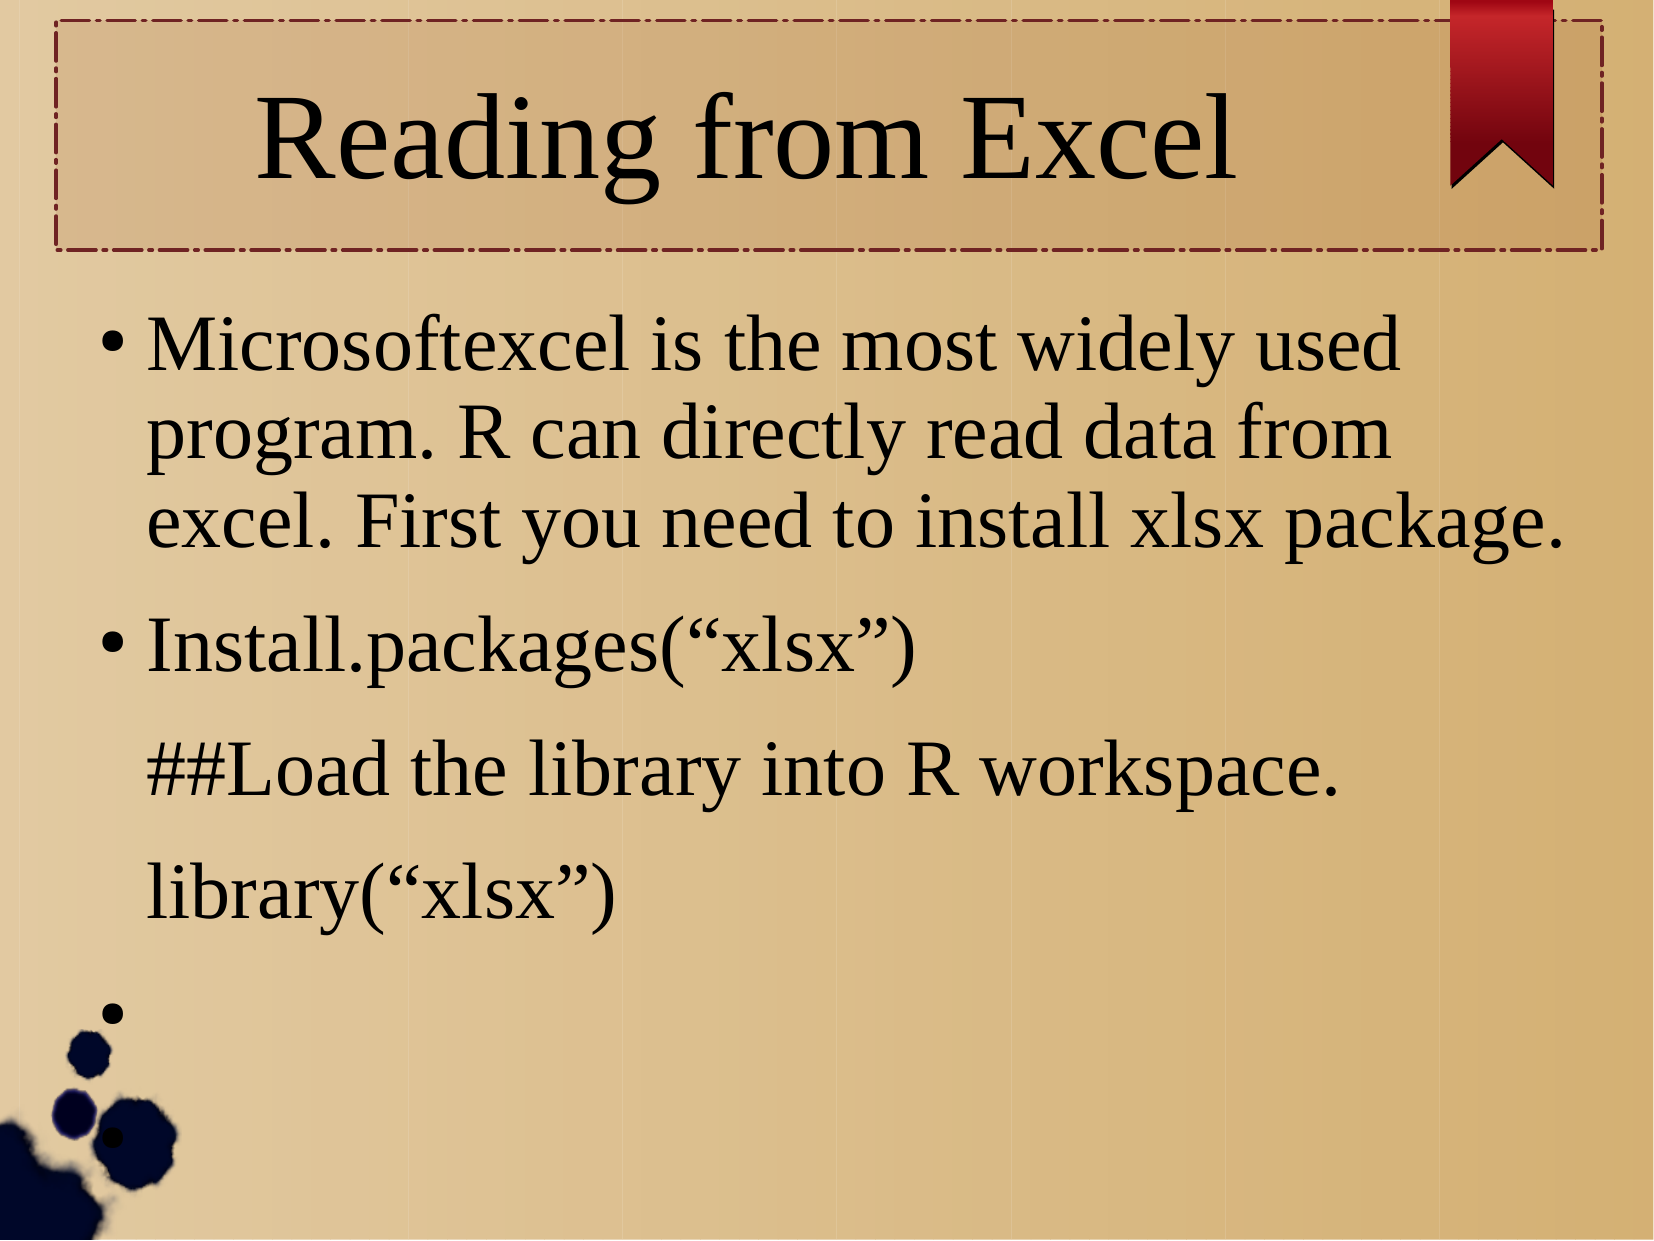

# Reading from Excel
Microsoftexcel is the most widely used program. R can directly read data from excel. First you need to install xlsx package.
Install.packages(“xlsx”)
##Load the library into R workspace.
library(“xlsx”)